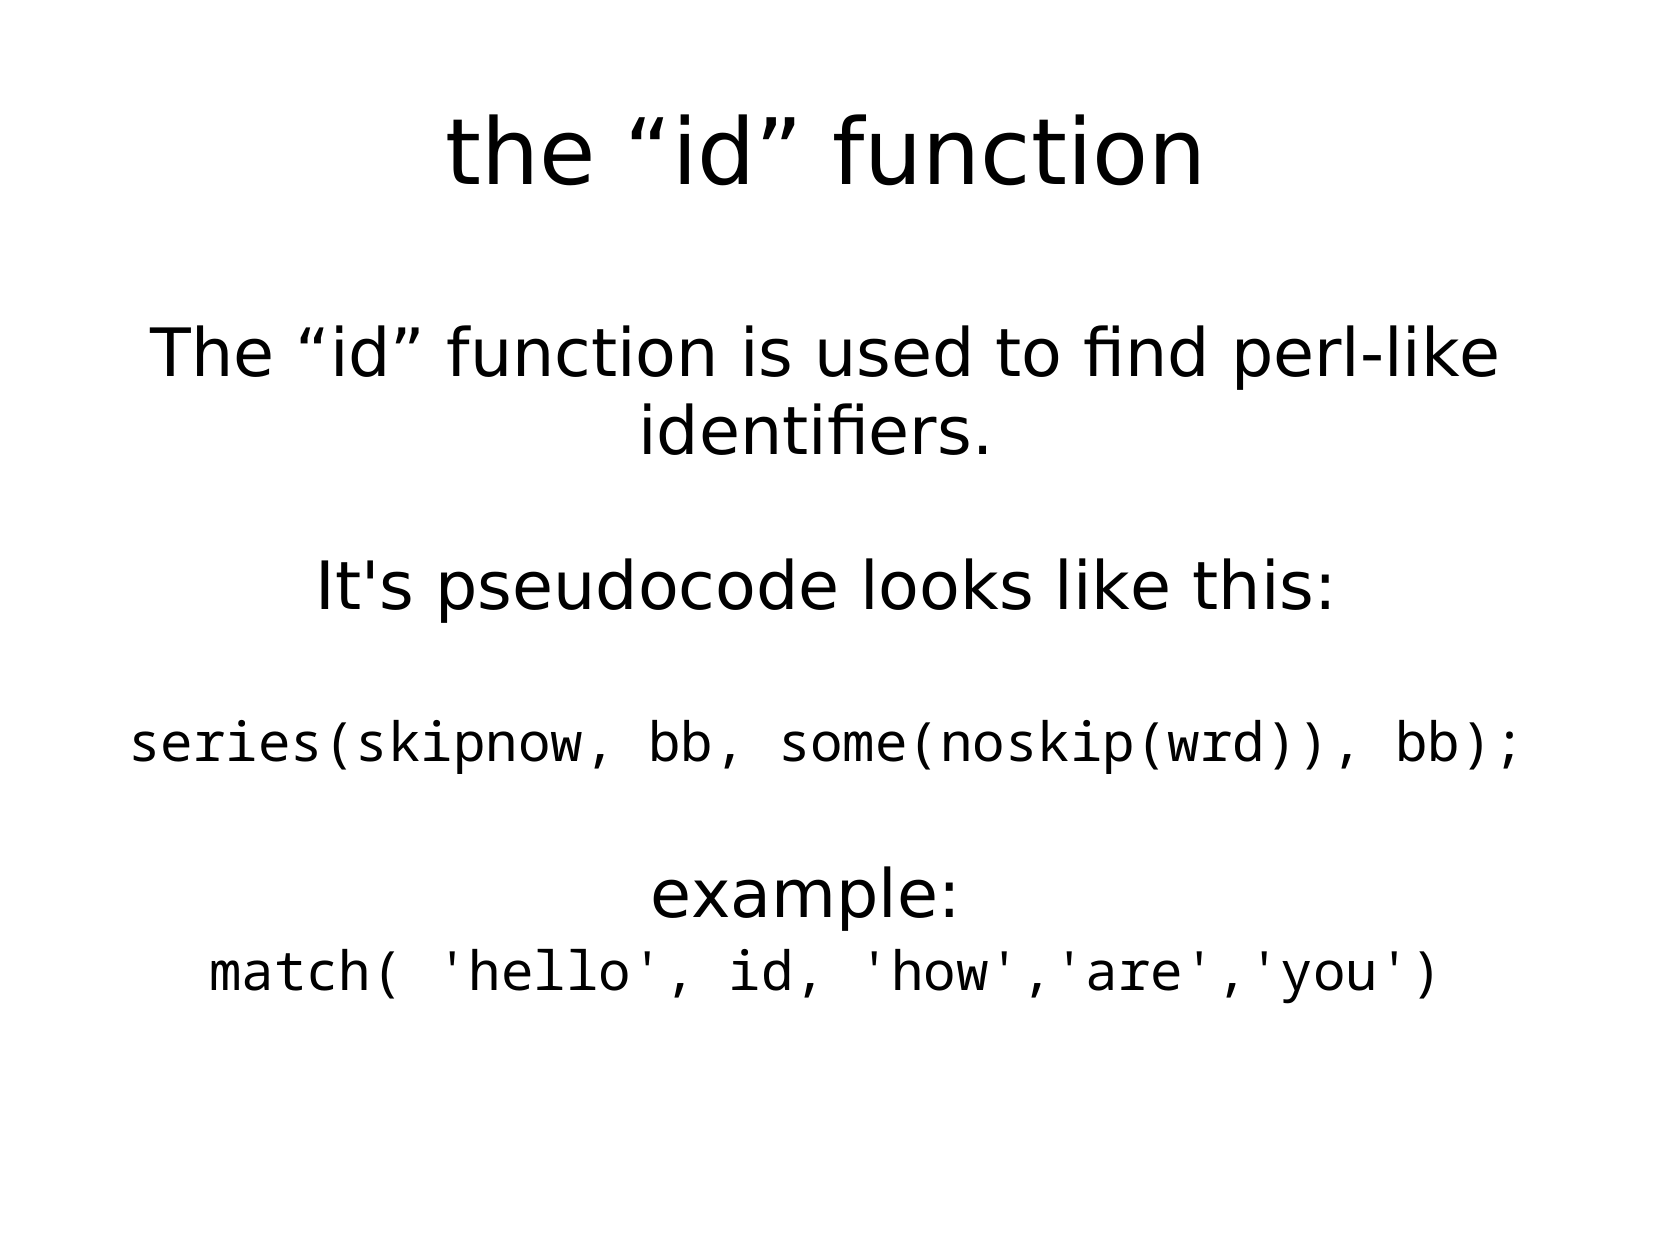

# the “id” function
The “id” function is used to find perl-like identifiers.
It's pseudocode looks like this:
series(skipnow, bb, some(noskip(wrd)), bb);
example:
match( 'hello', id, 'how','are','you')